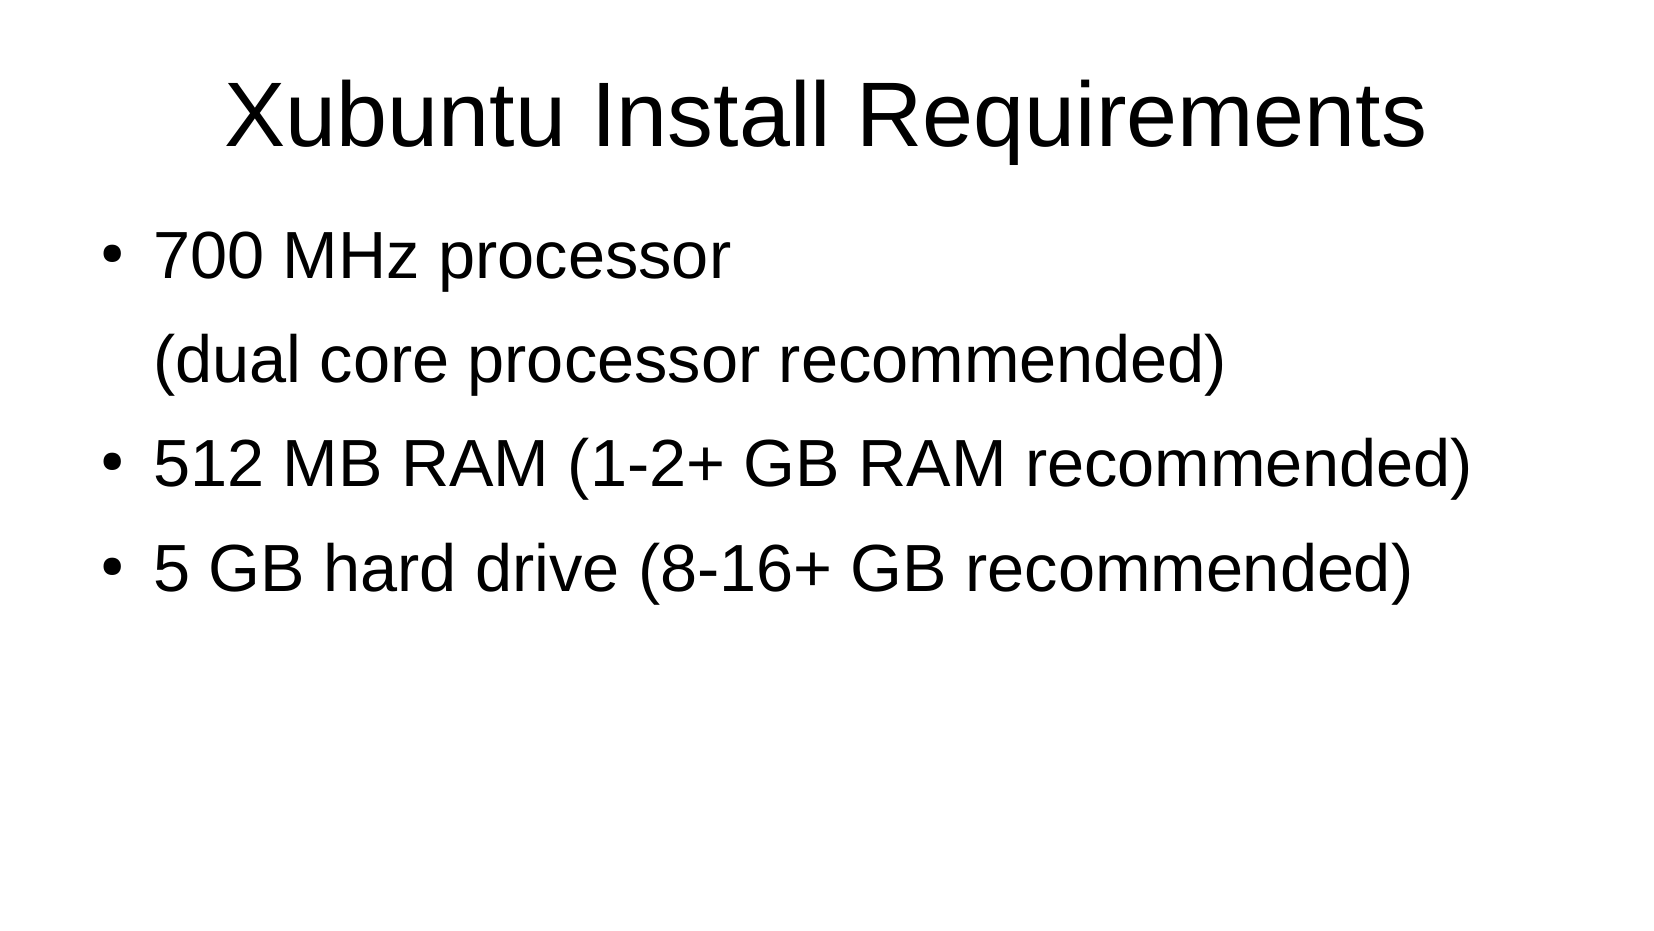

# Xubuntu Install Requirements
700 MHz processor
(dual core processor recommended)
512 MB RAM (1-2+ GB RAM recommended)
5 GB hard drive (8-16+ GB recommended)